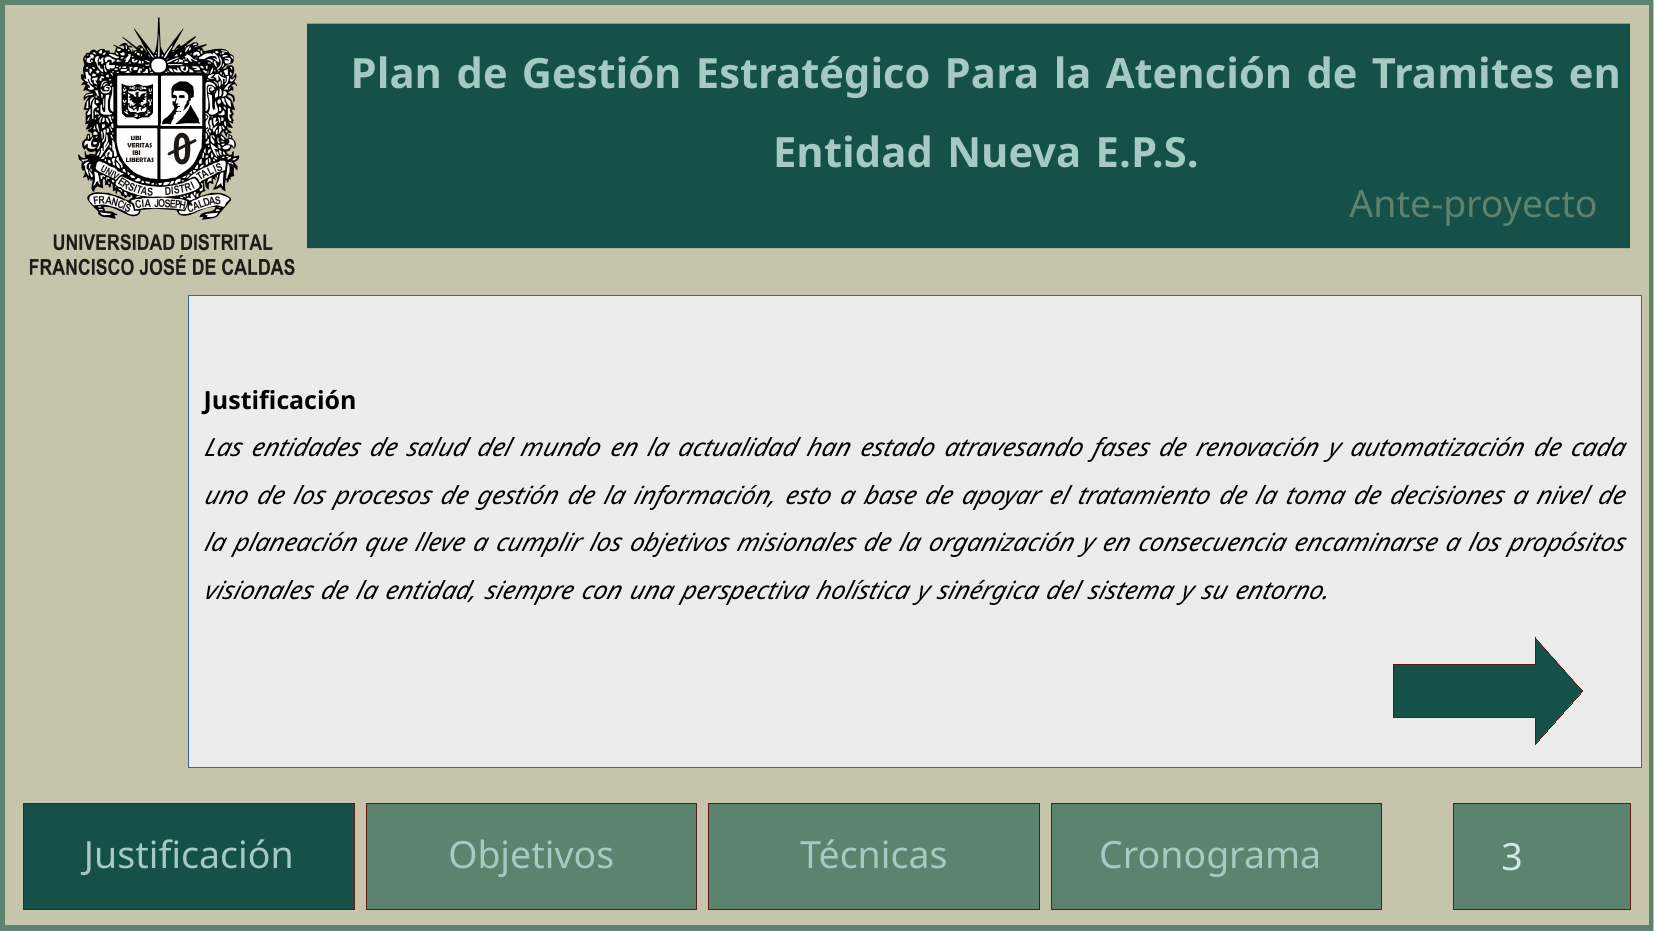

Plan de Gestión Estratégico Para la Atención de Tramites en Entidad Nueva E.P.S.
Ante-proyecto
Justificación
Las entidades de salud del mundo en la actualidad han estado atravesando fases de renovación y automatización de cada uno de los procesos de gestión de la información, esto a base de apoyar el tratamiento de la toma de decisiones a nivel de la planeación que lleve a cumplir los objetivos misionales de la organización y en consecuencia encaminarse a los propósitos visionales de la entidad, siempre con una perspectiva holística y sinérgica del sistema y su entorno.
Justificación
Objetivos
Técnicas
Cronograma